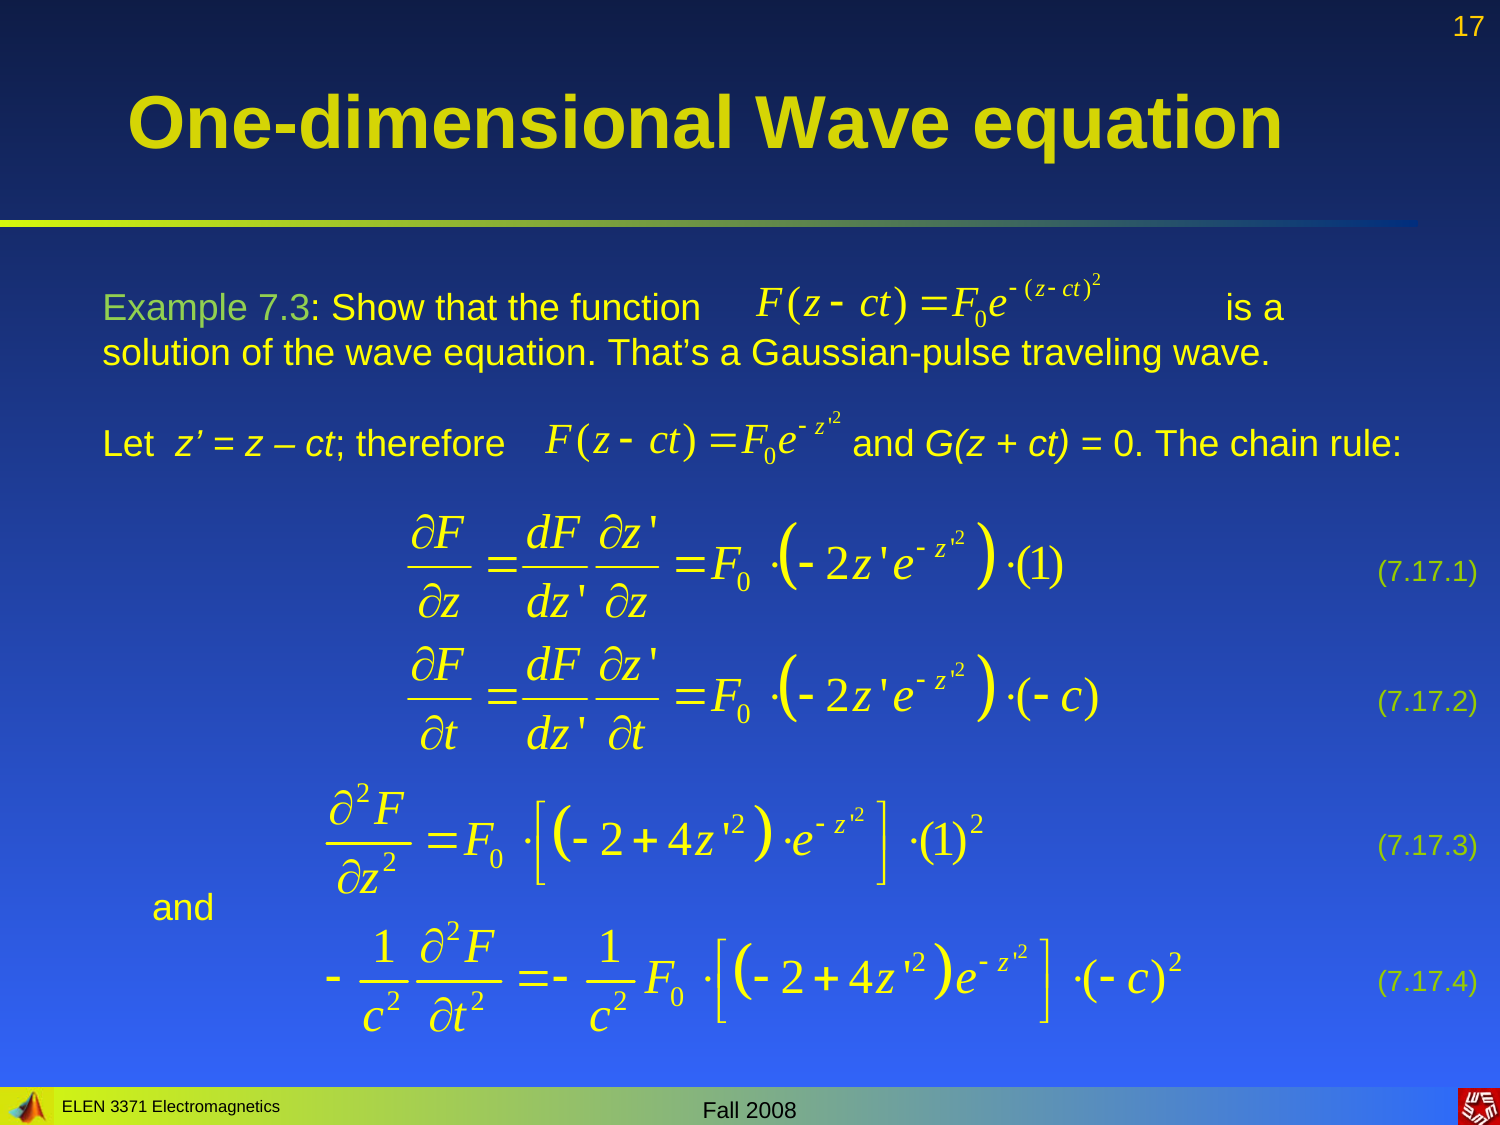

# One-dimensional Wave equation
Example 7.3: Show that the function 			 is a solution of the wave equation. That’s a Gaussian-pulse traveling wave.
Let z’ = z – ct; therefore	 		and G(z + ct) = 0. The chain rule:
(7.17.1)
(7.17.2)
(7.17.3)
and
(7.17.4)